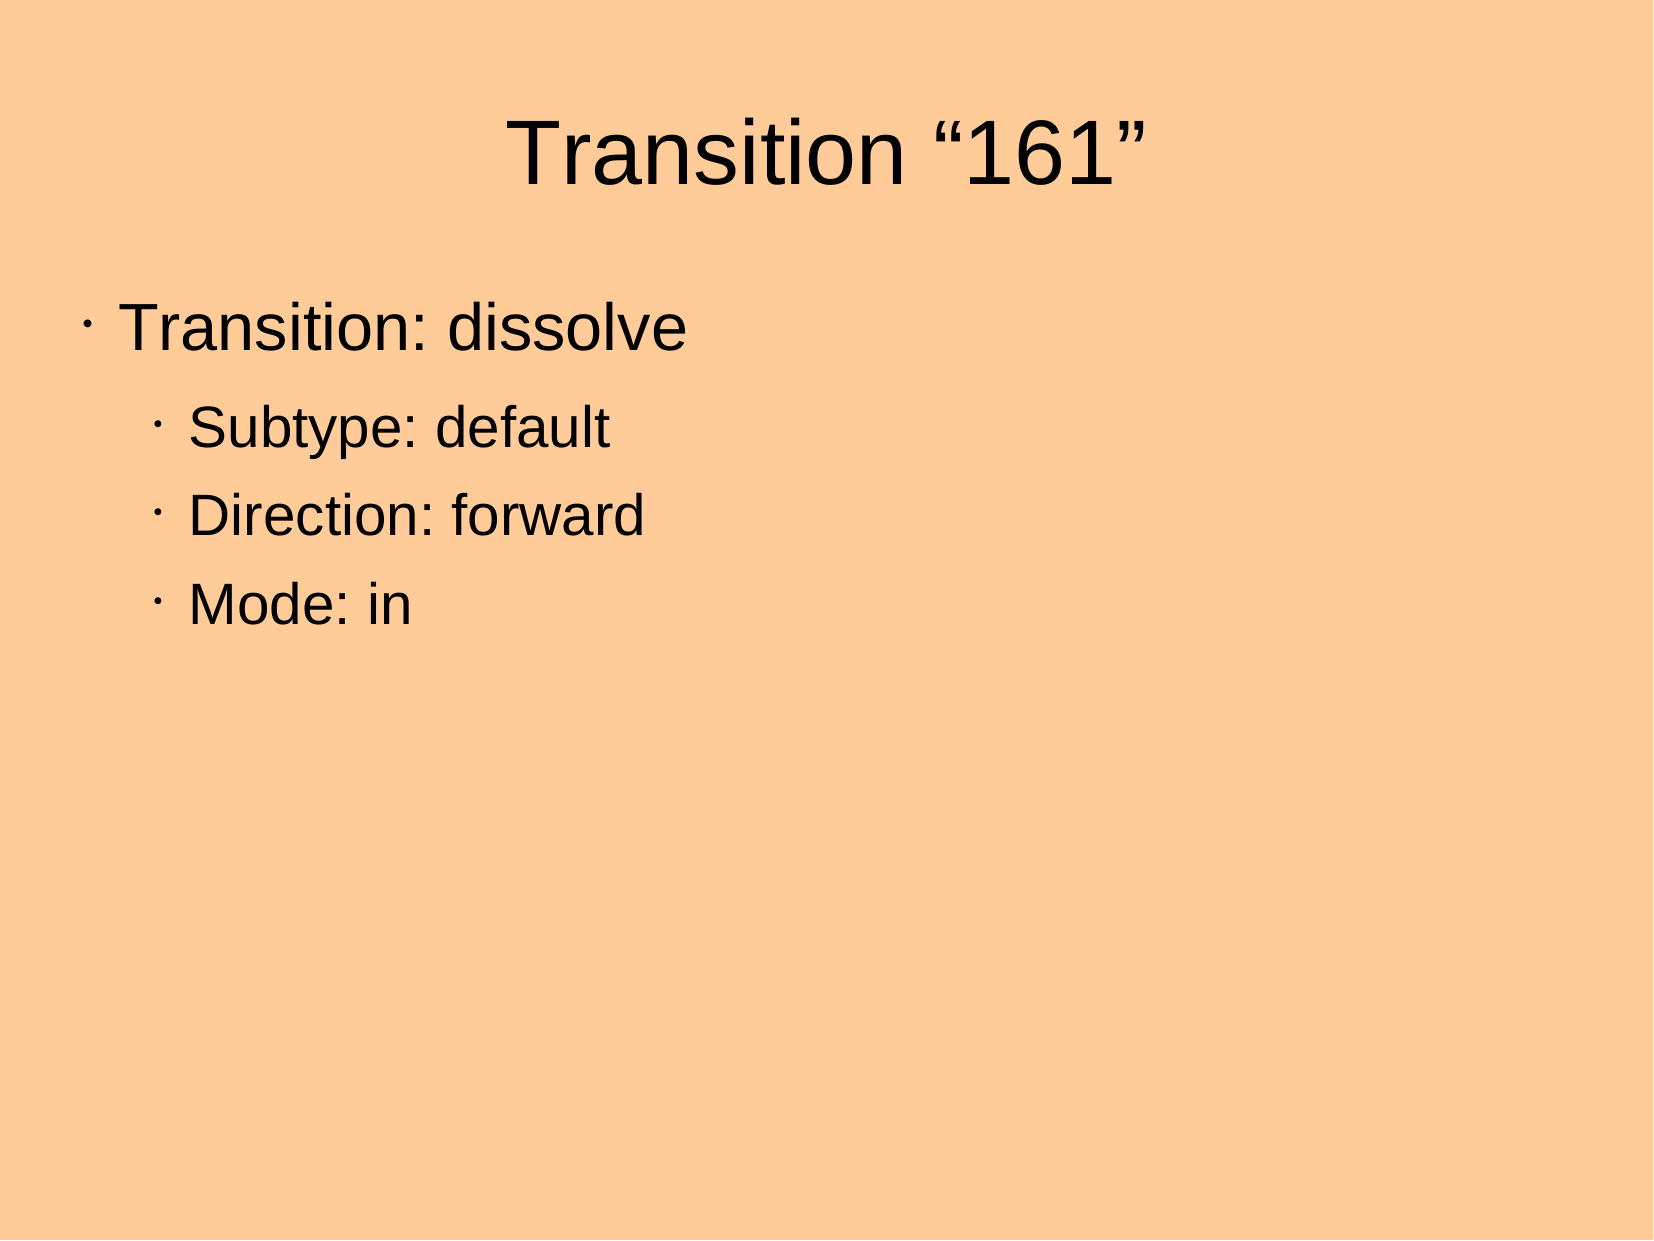

# Transition “161”
Transition: dissolve
Subtype: default
Direction: forward
Mode: in